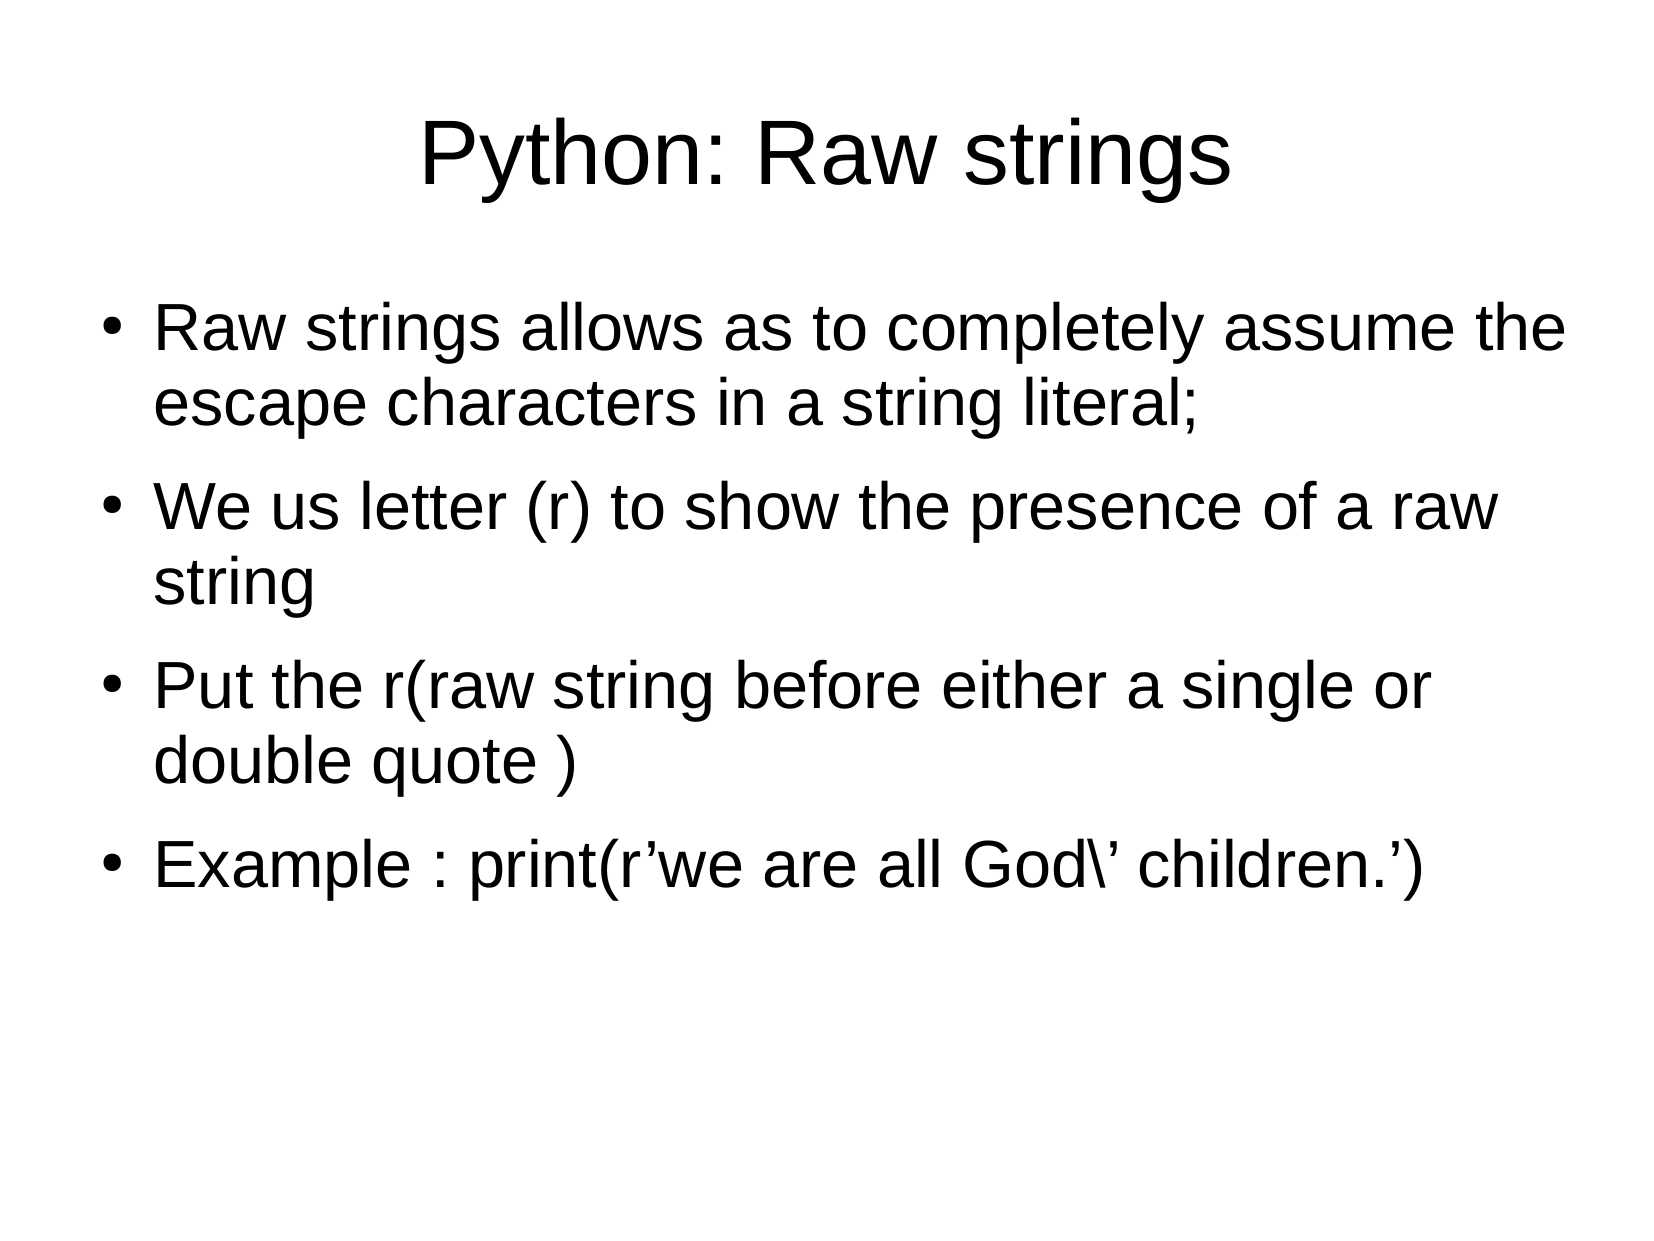

# Python: Raw strings
Raw strings allows as to completely assume the escape characters in a string literal;
We us letter (r) to show the presence of a raw string
Put the r(raw string before either a single or double quote )
Example : print(r’we are all God\’ children.’)